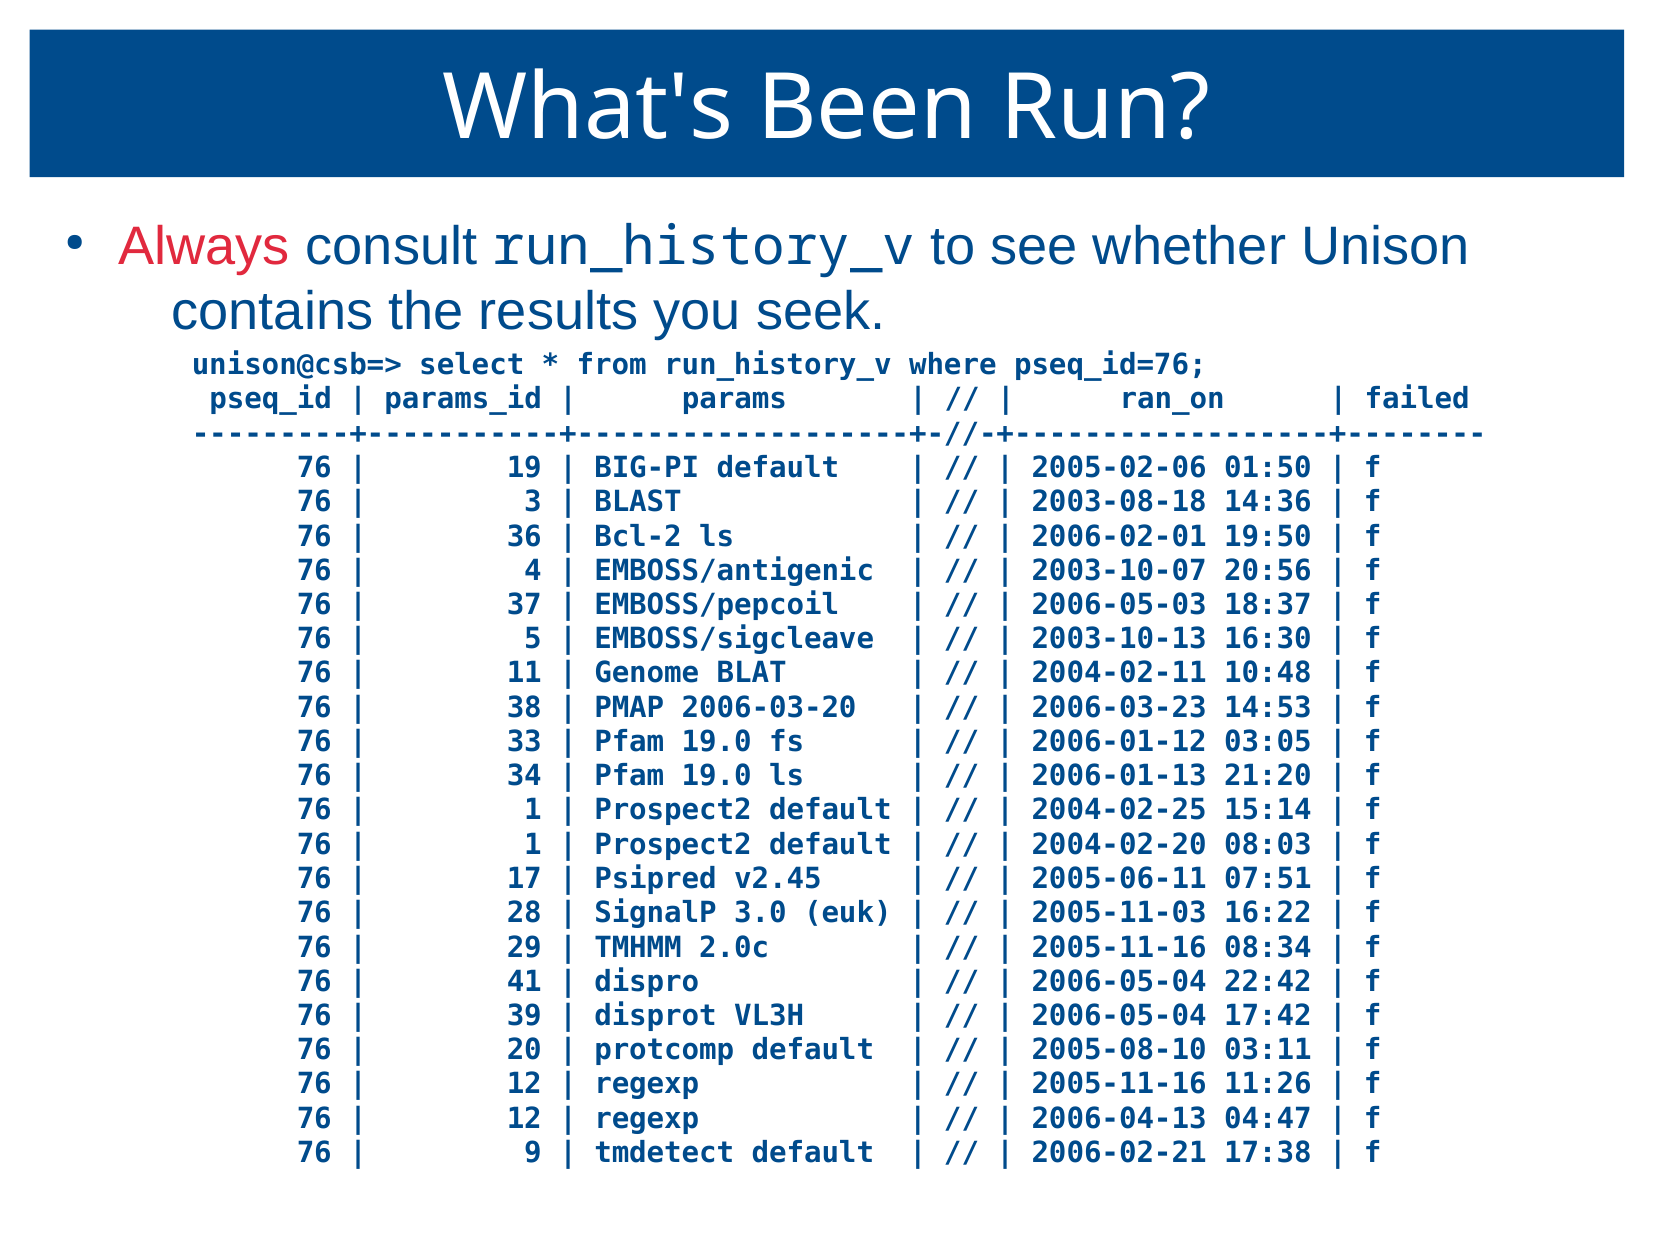

# What's Been Run?
Always consult run_history_v to see whether Unison contains the results you seek.
unison@csb=> select * from run_history_v where pseq_id=76;
 pseq_id | params_id | params | // | ran_on | failed
---------+-----------+-------------------+-//-+------------------+--------
 76 | 19 | BIG-PI default | // | 2005-02-06 01:50 | f
 76 | 3 | BLAST | // | 2003-08-18 14:36 | f
 76 | 36 | Bcl-2 ls | // | 2006-02-01 19:50 | f
 76 | 4 | EMBOSS/antigenic | // | 2003-10-07 20:56 | f
 76 | 37 | EMBOSS/pepcoil | // | 2006-05-03 18:37 | f
 76 | 5 | EMBOSS/sigcleave | // | 2003-10-13 16:30 | f
 76 | 11 | Genome BLAT | // | 2004-02-11 10:48 | f
 76 | 38 | PMAP 2006-03-20 | // | 2006-03-23 14:53 | f
 76 | 33 | Pfam 19.0 fs | // | 2006-01-12 03:05 | f
 76 | 34 | Pfam 19.0 ls | // | 2006-01-13 21:20 | f
 76 | 1 | Prospect2 default | // | 2004-02-25 15:14 | f
 76 | 1 | Prospect2 default | // | 2004-02-20 08:03 | f
 76 | 17 | Psipred v2.45 | // | 2005-06-11 07:51 | f
 76 | 28 | SignalP 3.0 (euk) | // | 2005-11-03 16:22 | f
 76 | 29 | TMHMM 2.0c | // | 2005-11-16 08:34 | f
 76 | 41 | dispro | // | 2006-05-04 22:42 | f
 76 | 39 | disprot VL3H | // | 2006-05-04 17:42 | f
 76 | 20 | protcomp default | // | 2005-08-10 03:11 | f
 76 | 12 | regexp | // | 2005-11-16 11:26 | f
 76 | 12 | regexp | // | 2006-04-13 04:47 | f
 76 | 9 | tmdetect default | // | 2006-02-21 17:38 | f